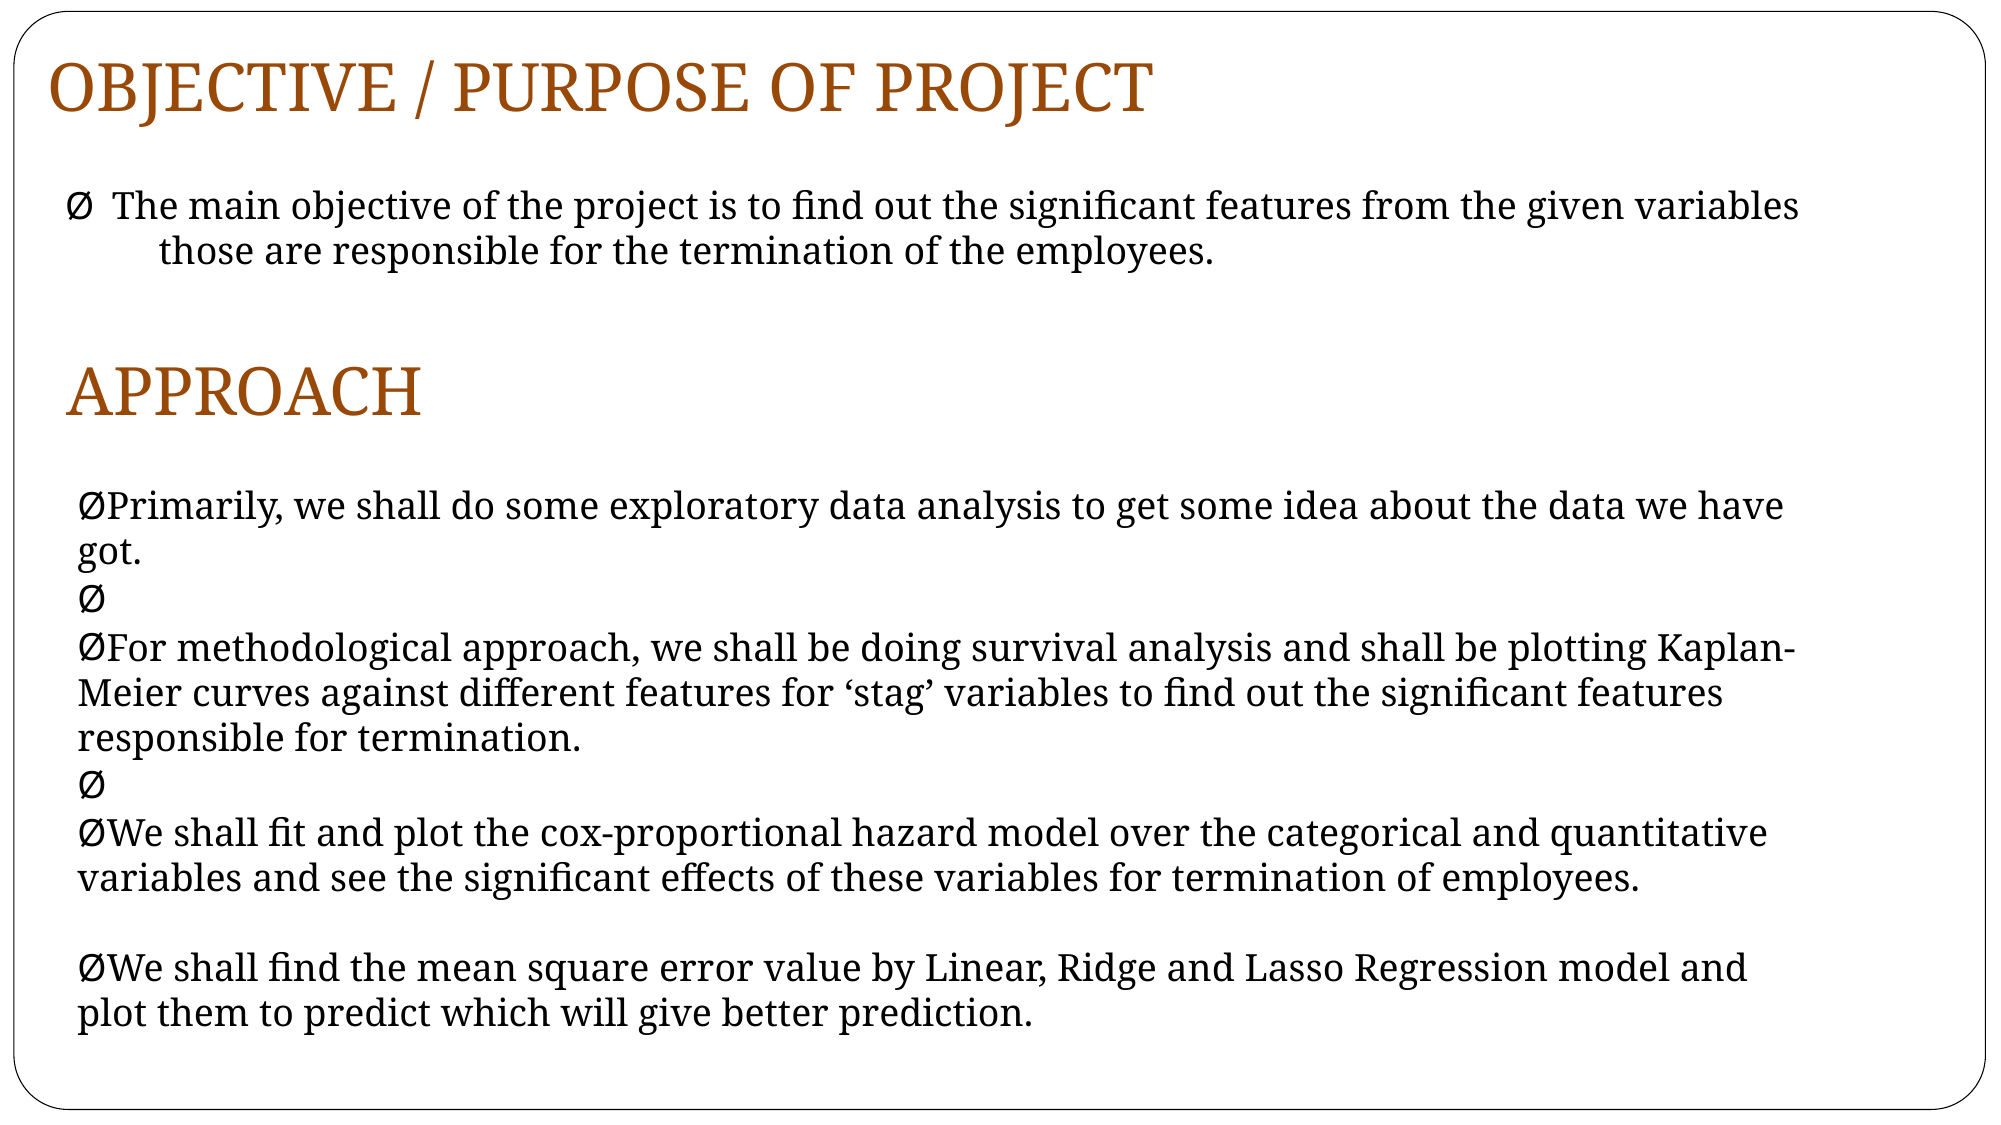

OBJECTIVE / PURPOSE OF PROJECT
The main objective of the project is to find out the significant features from the given variables those are responsible for the termination of the employees.
APPROACH
Primarily, we shall do some exploratory data analysis to get some idea about the data we have got.
For methodological approach, we shall be doing survival analysis and shall be plotting Kaplan-Meier curves against different features for ‘stag’ variables to find out the significant features responsible for termination.
We shall fit and plot the cox-proportional hazard model over the categorical and quantitative variables and see the significant effects of these variables for termination of employees.
We shall find the mean square error value by Linear, Ridge and Lasso Regression model and plot them to predict which will give better prediction.